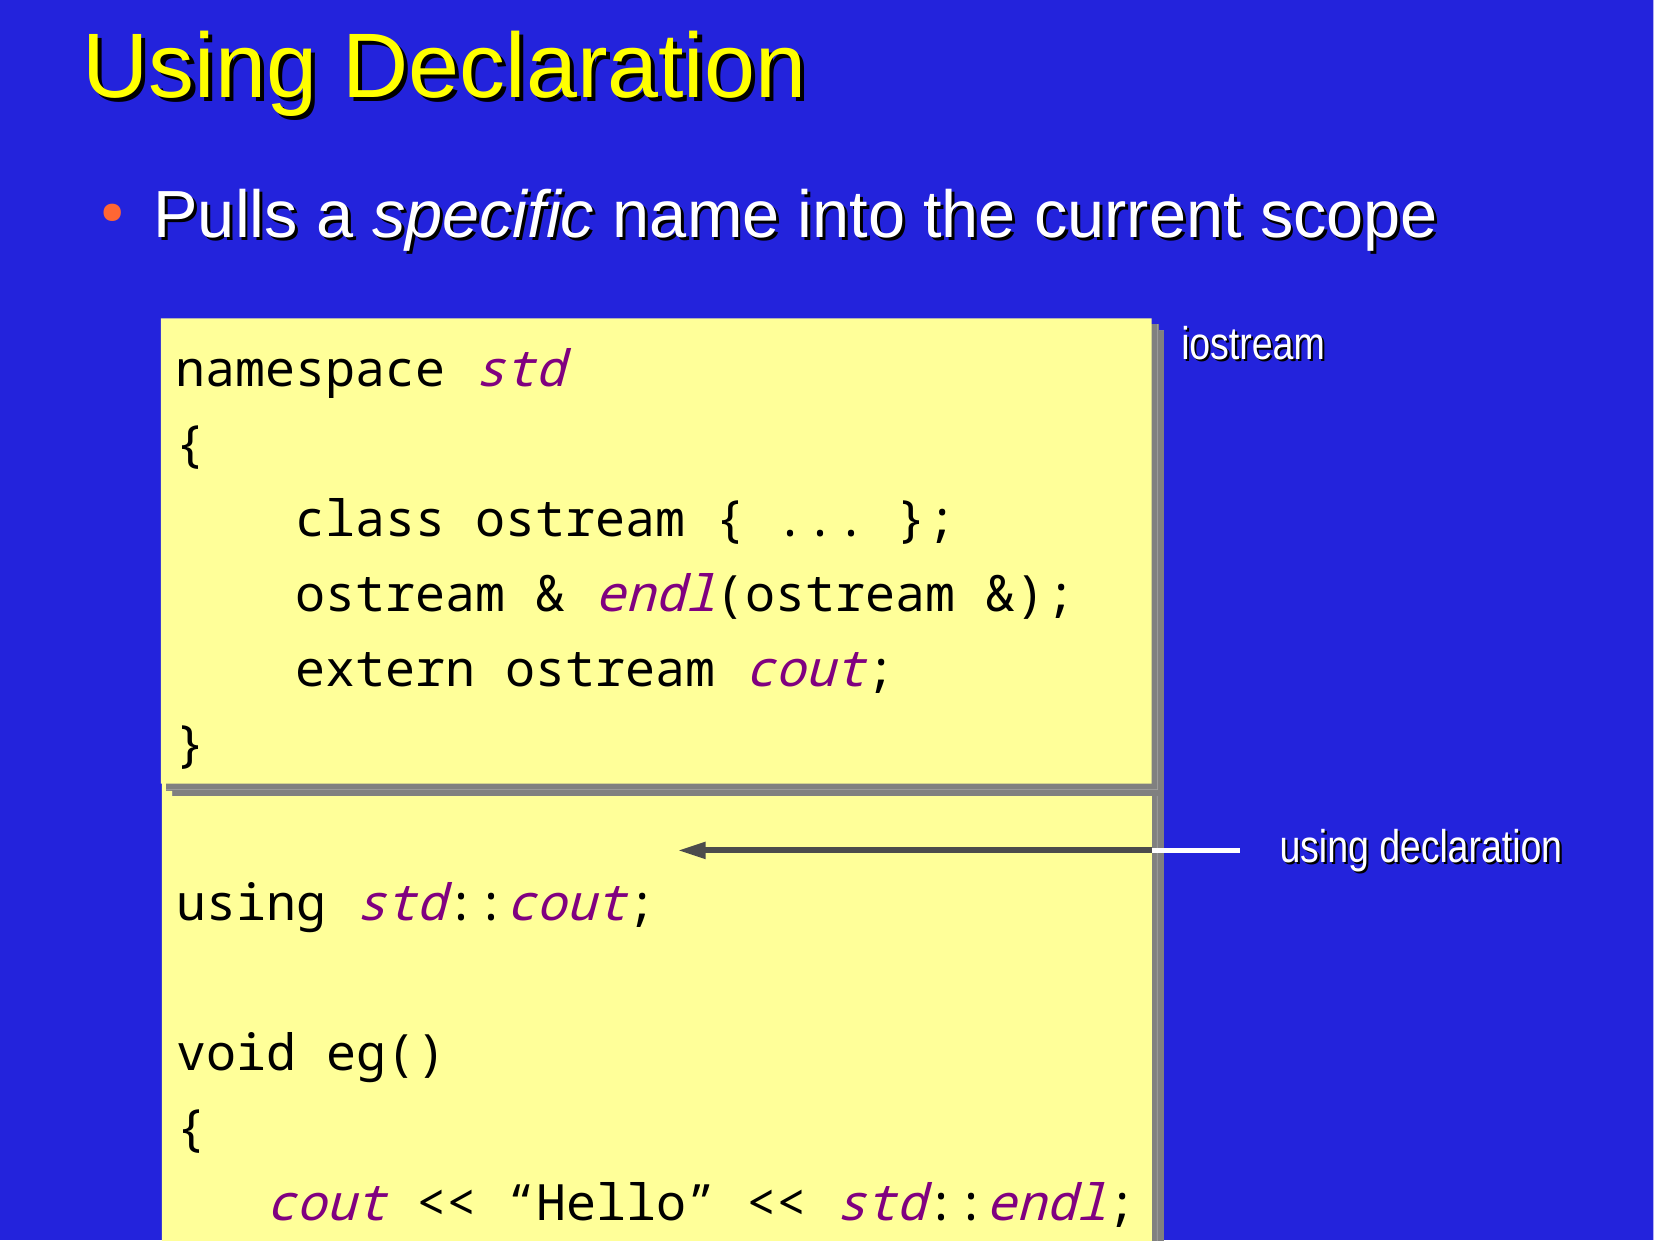

# Using Declaration
Pulls a specific name into the current scope
iostream
namespace std
{
 class ostream { ... };
 ostream & endl(ostream &);
 extern ostream cout;
}
#include <iostream>
using std::cout;
void eg()
{
 cout << “Hello” << std::endl;
}
using declaration